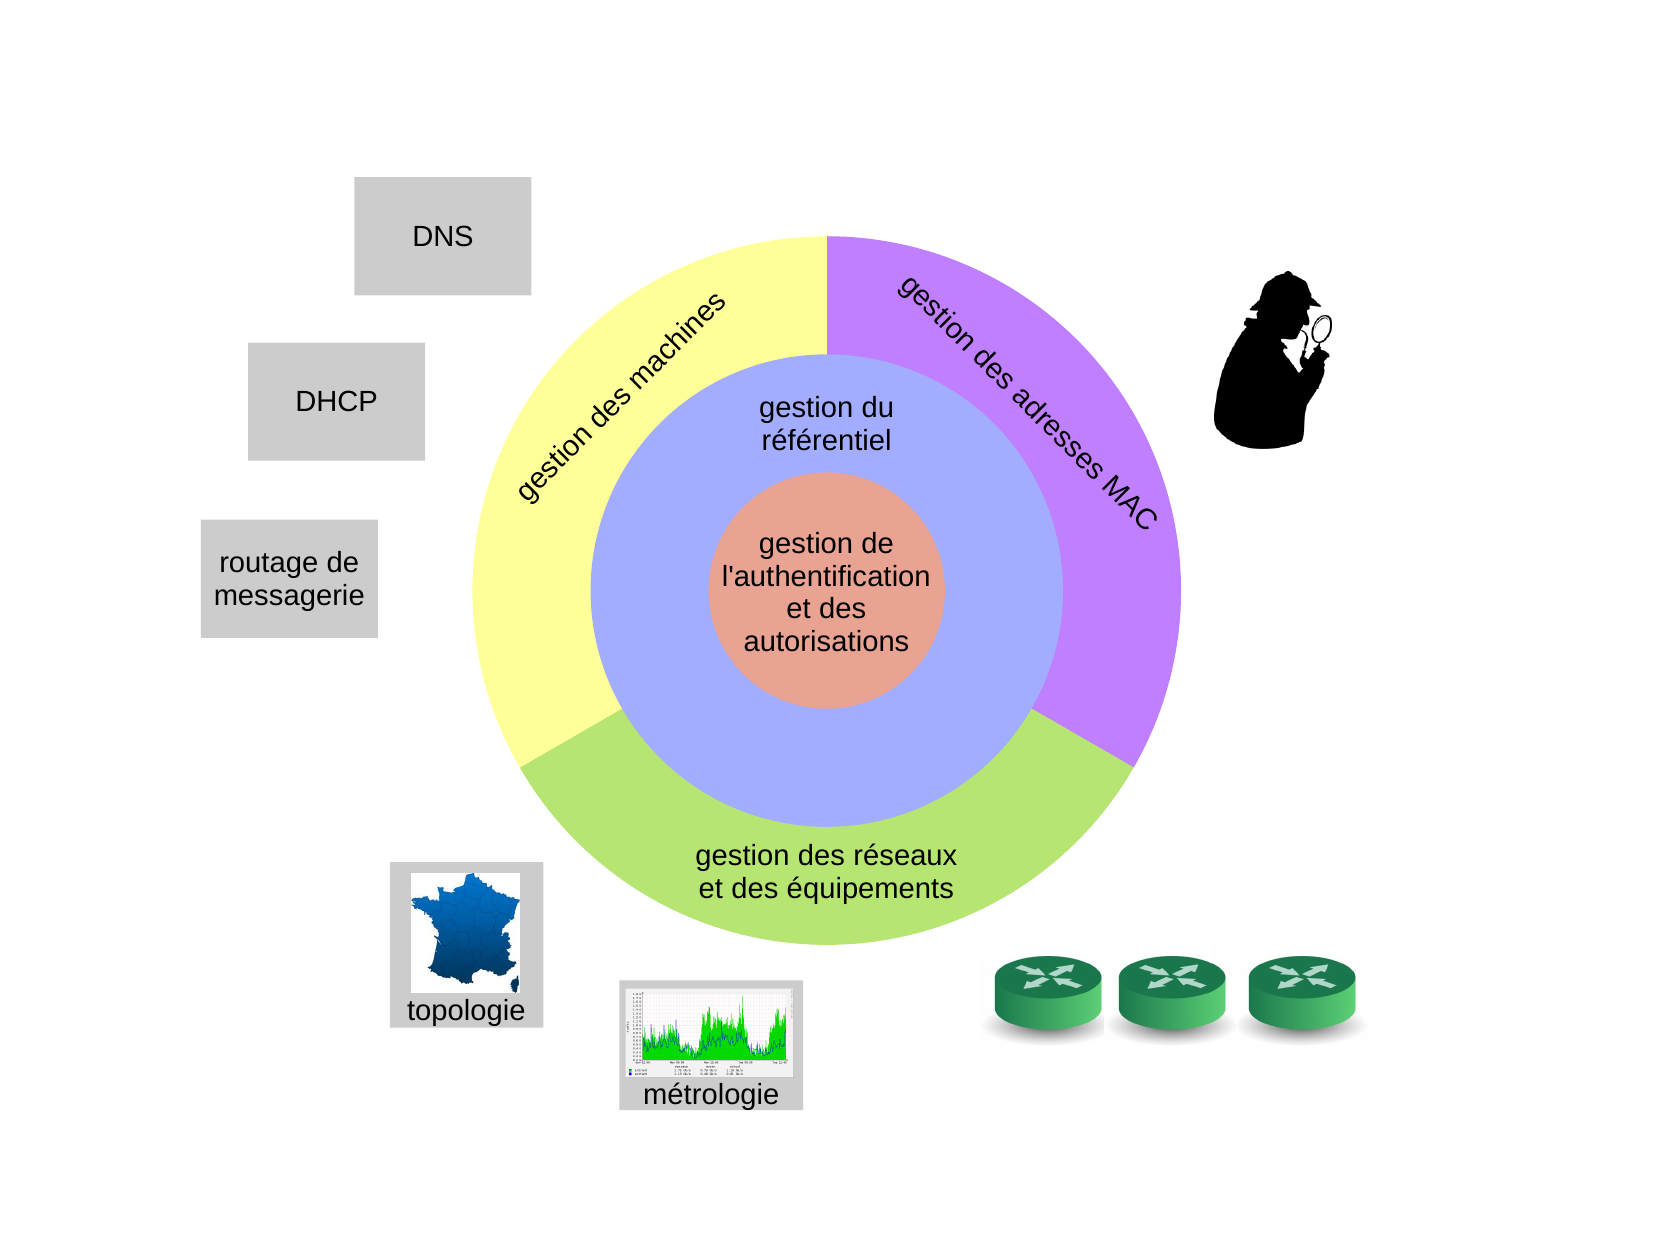

DNS
DHCP
gestion des machines
gestion des adresses MAC
gestion du référentiel
gestion de
l'authentification
et des
autorisations
routage de
messagerie
gestion des réseaux et des équipements
topologie
métrologie